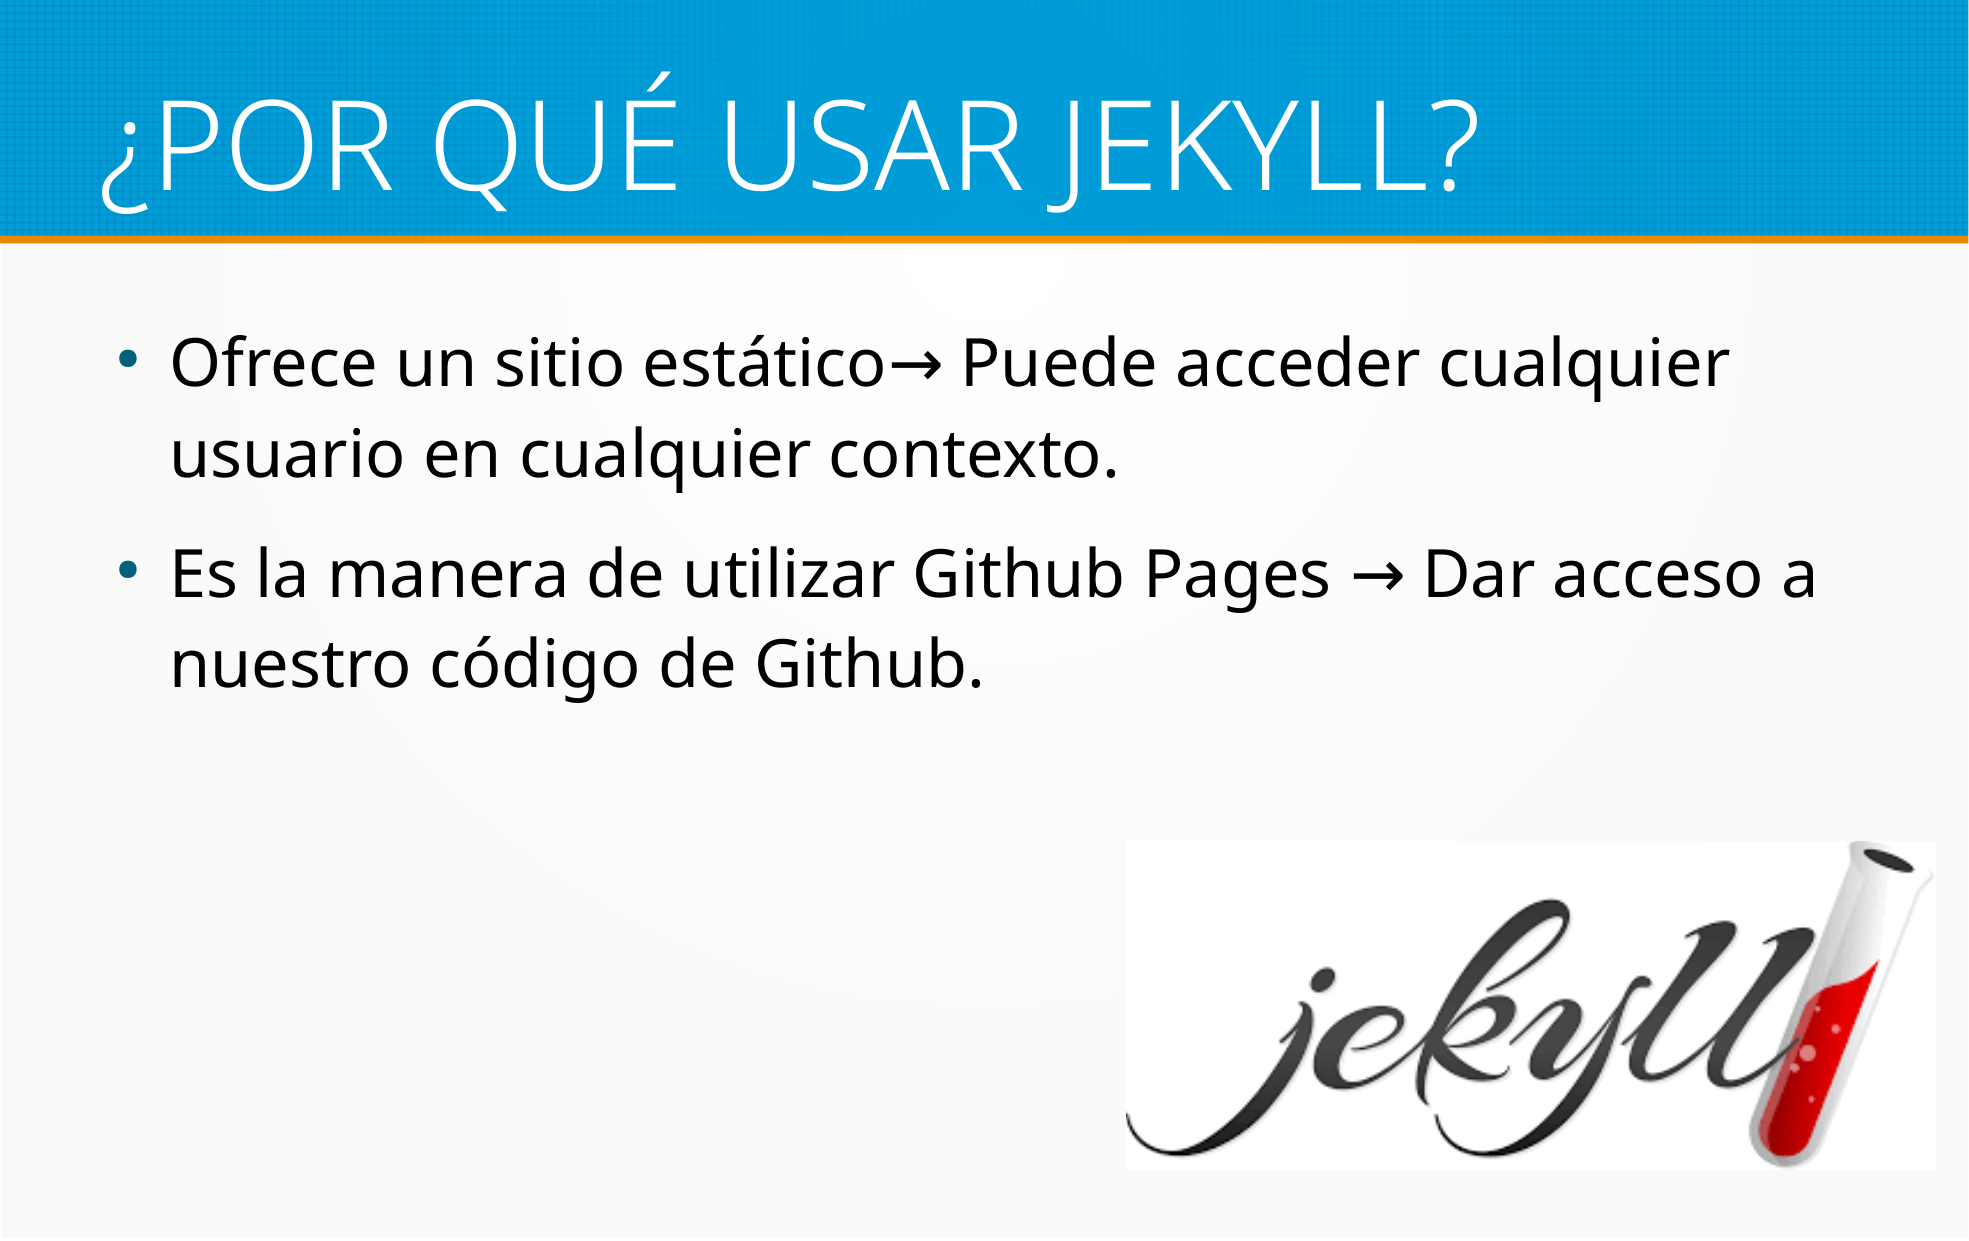

# ¿POR QUÉ USAR JEKYLL?
Ofrece un sitio estático→ Puede acceder cualquier usuario en cualquier contexto.
Es la manera de utilizar Github Pages → Dar acceso a nuestro código de Github.